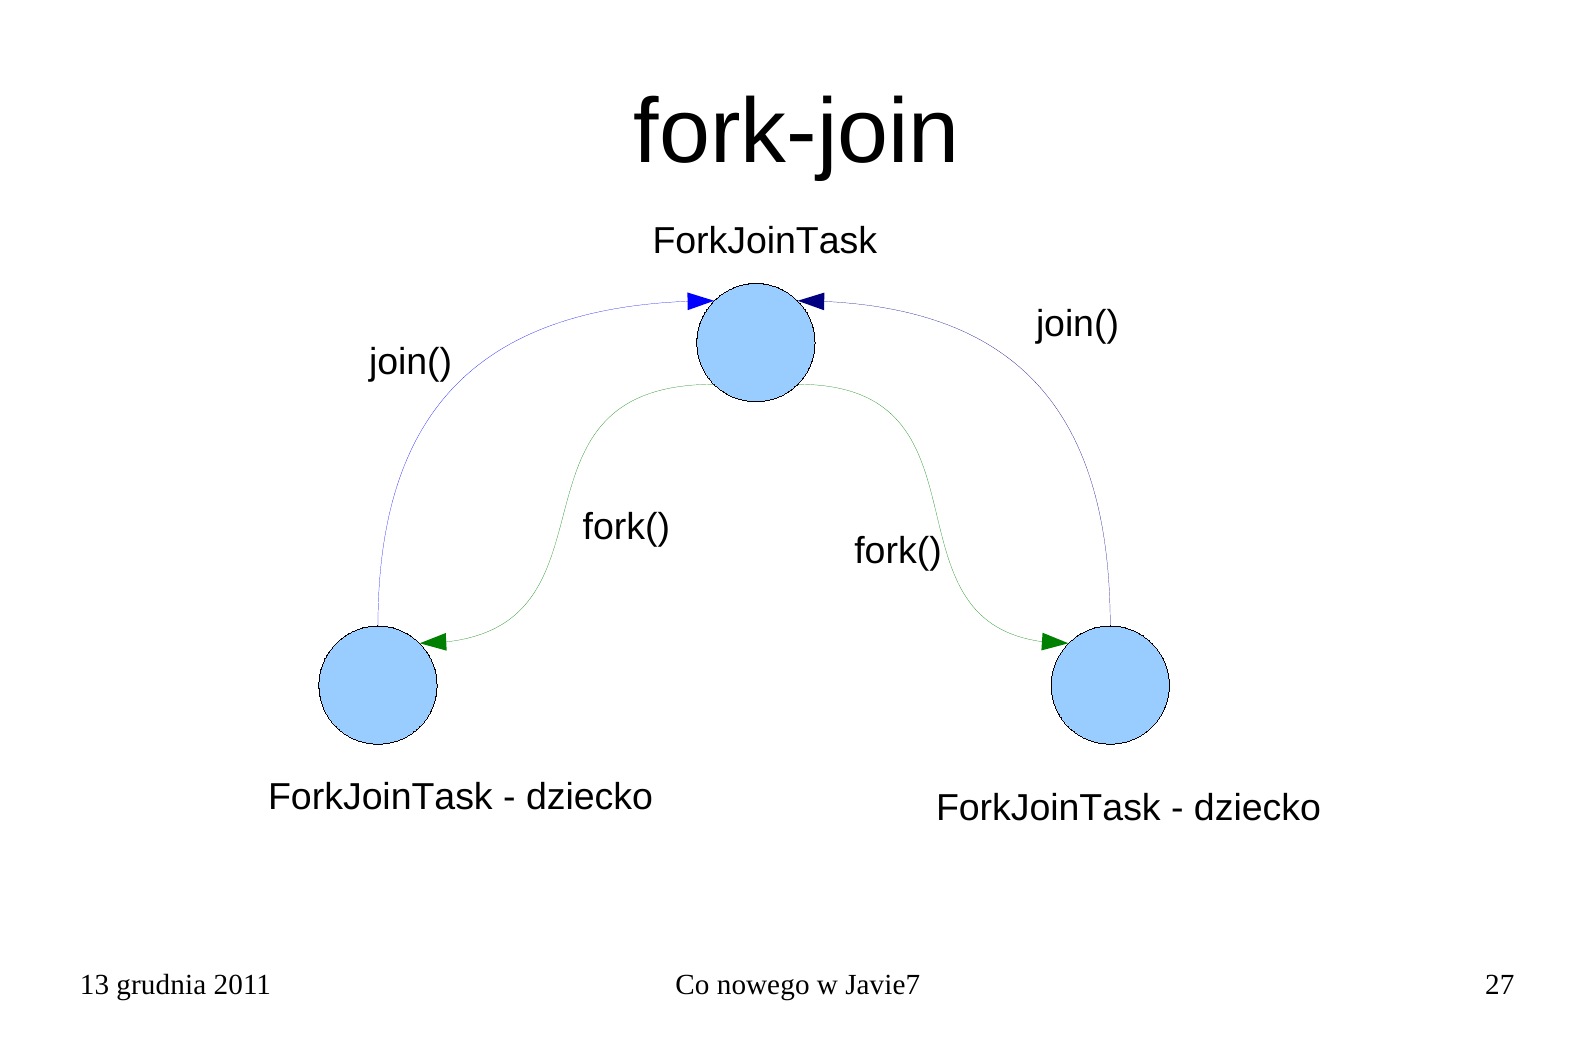

# fork-join
ForkJoinTask
join()
join()
fork()
fork()
ForkJoinTask - dziecko
ForkJoinTask - dziecko
13 grudnia 2011
Co nowego w Javie7
27